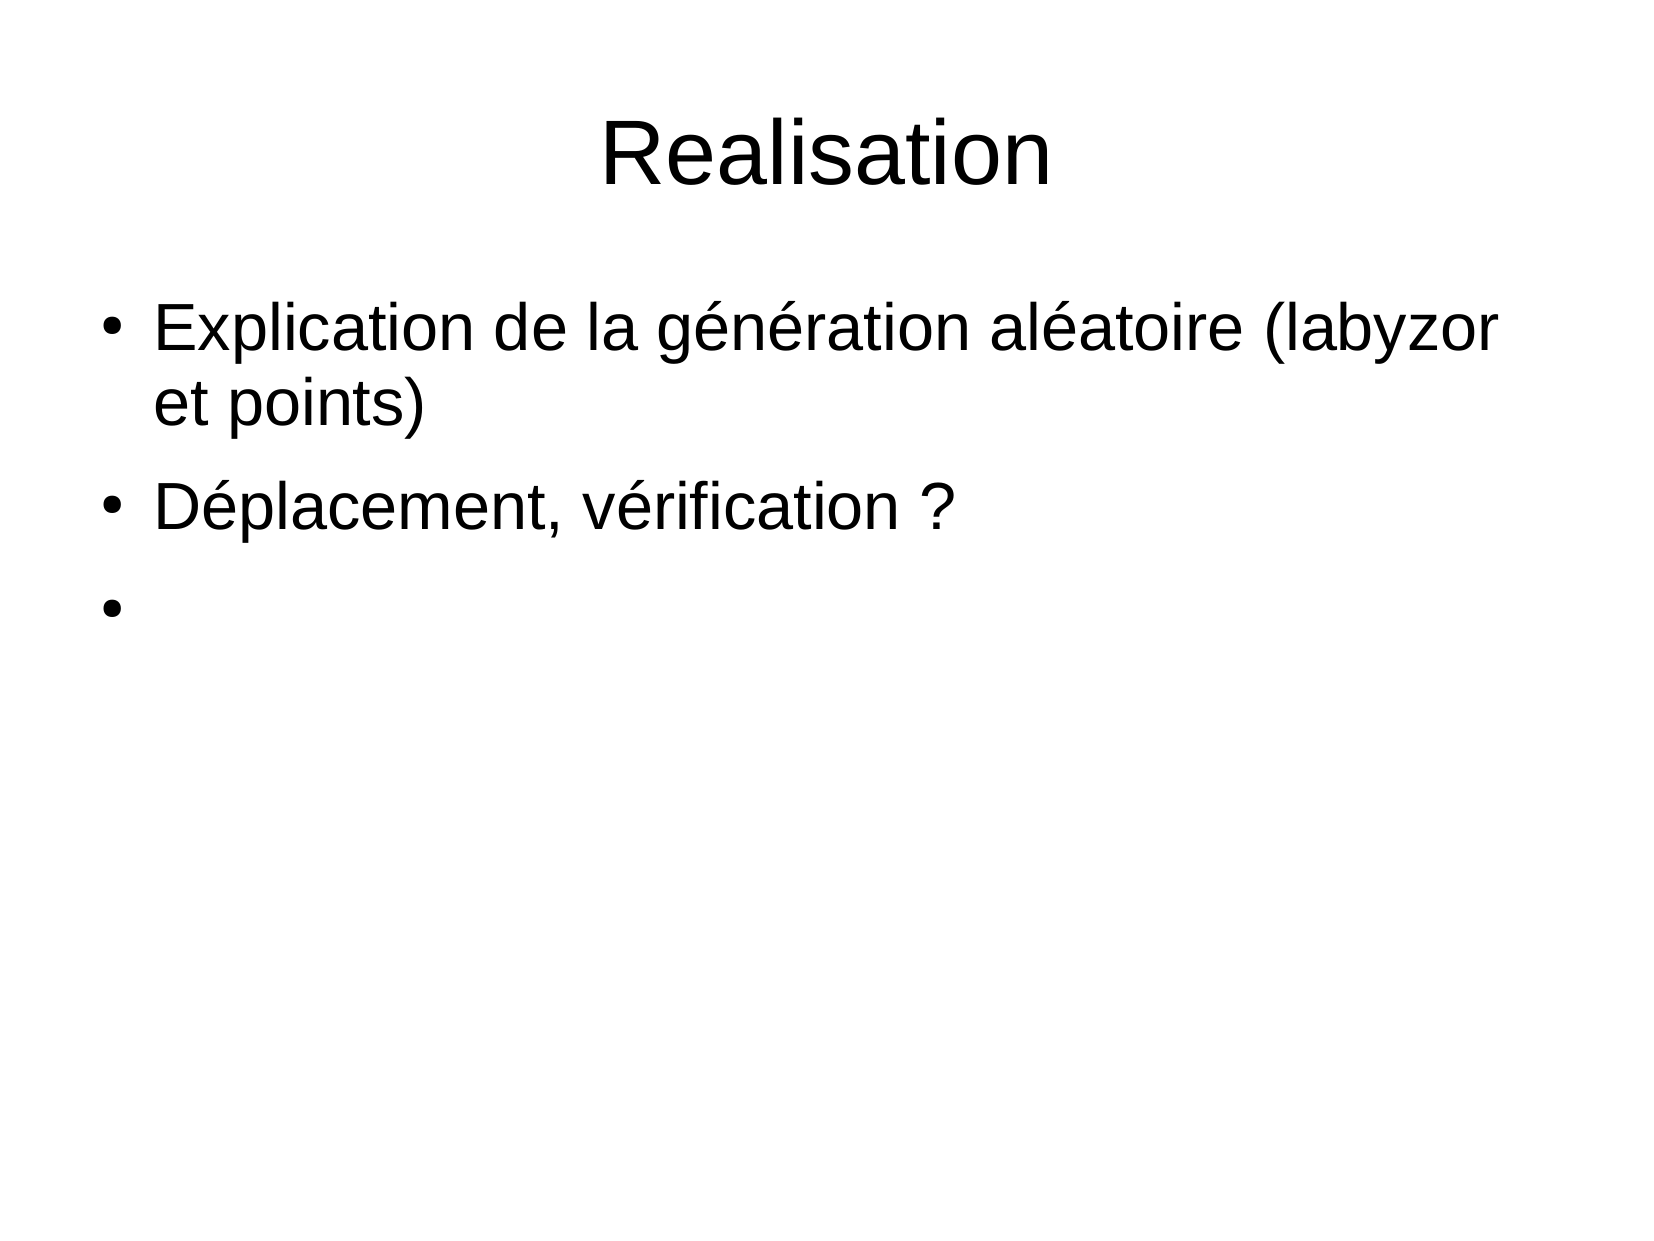

# Realisation
Explication de la génération aléatoire (labyzor et points)
Déplacement, vérification ?